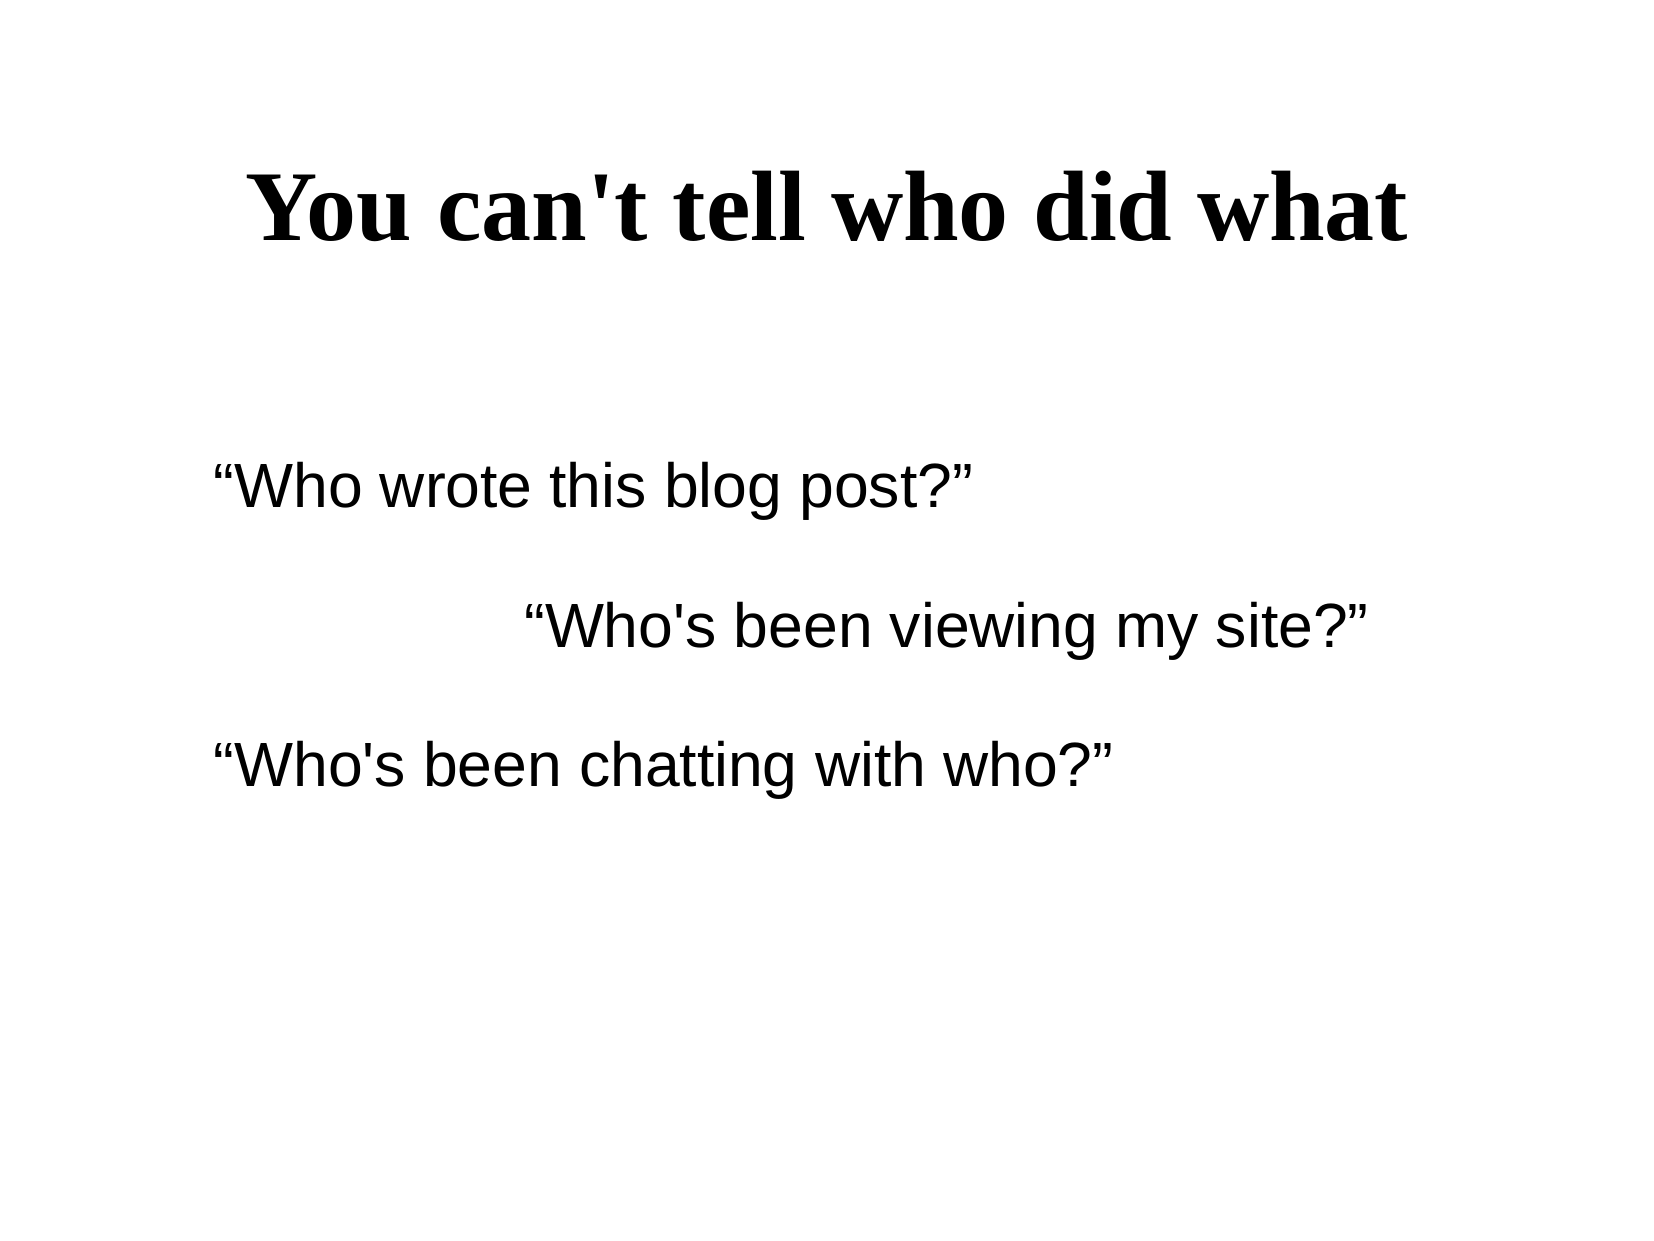

# You can't tell who did what
“Who wrote this blog post?”
 “Who's been viewing my site?”
“Who's been chatting with who?”